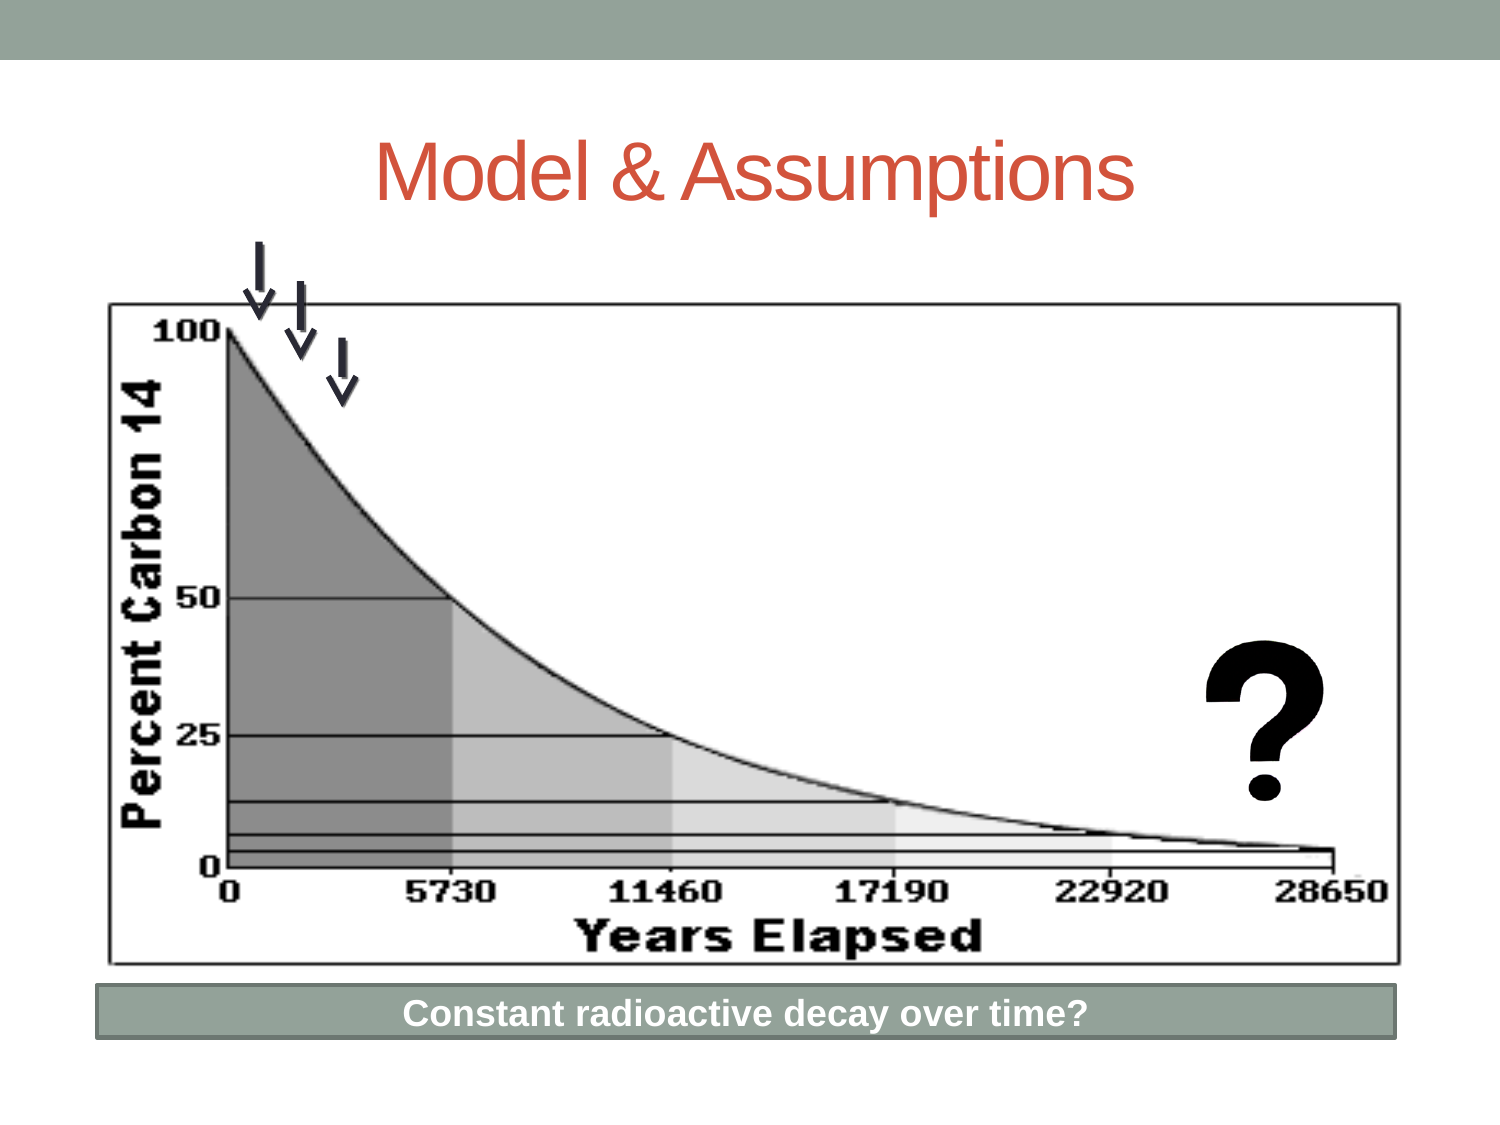

# Model & Assumptions
Constant radioactive decay over time?